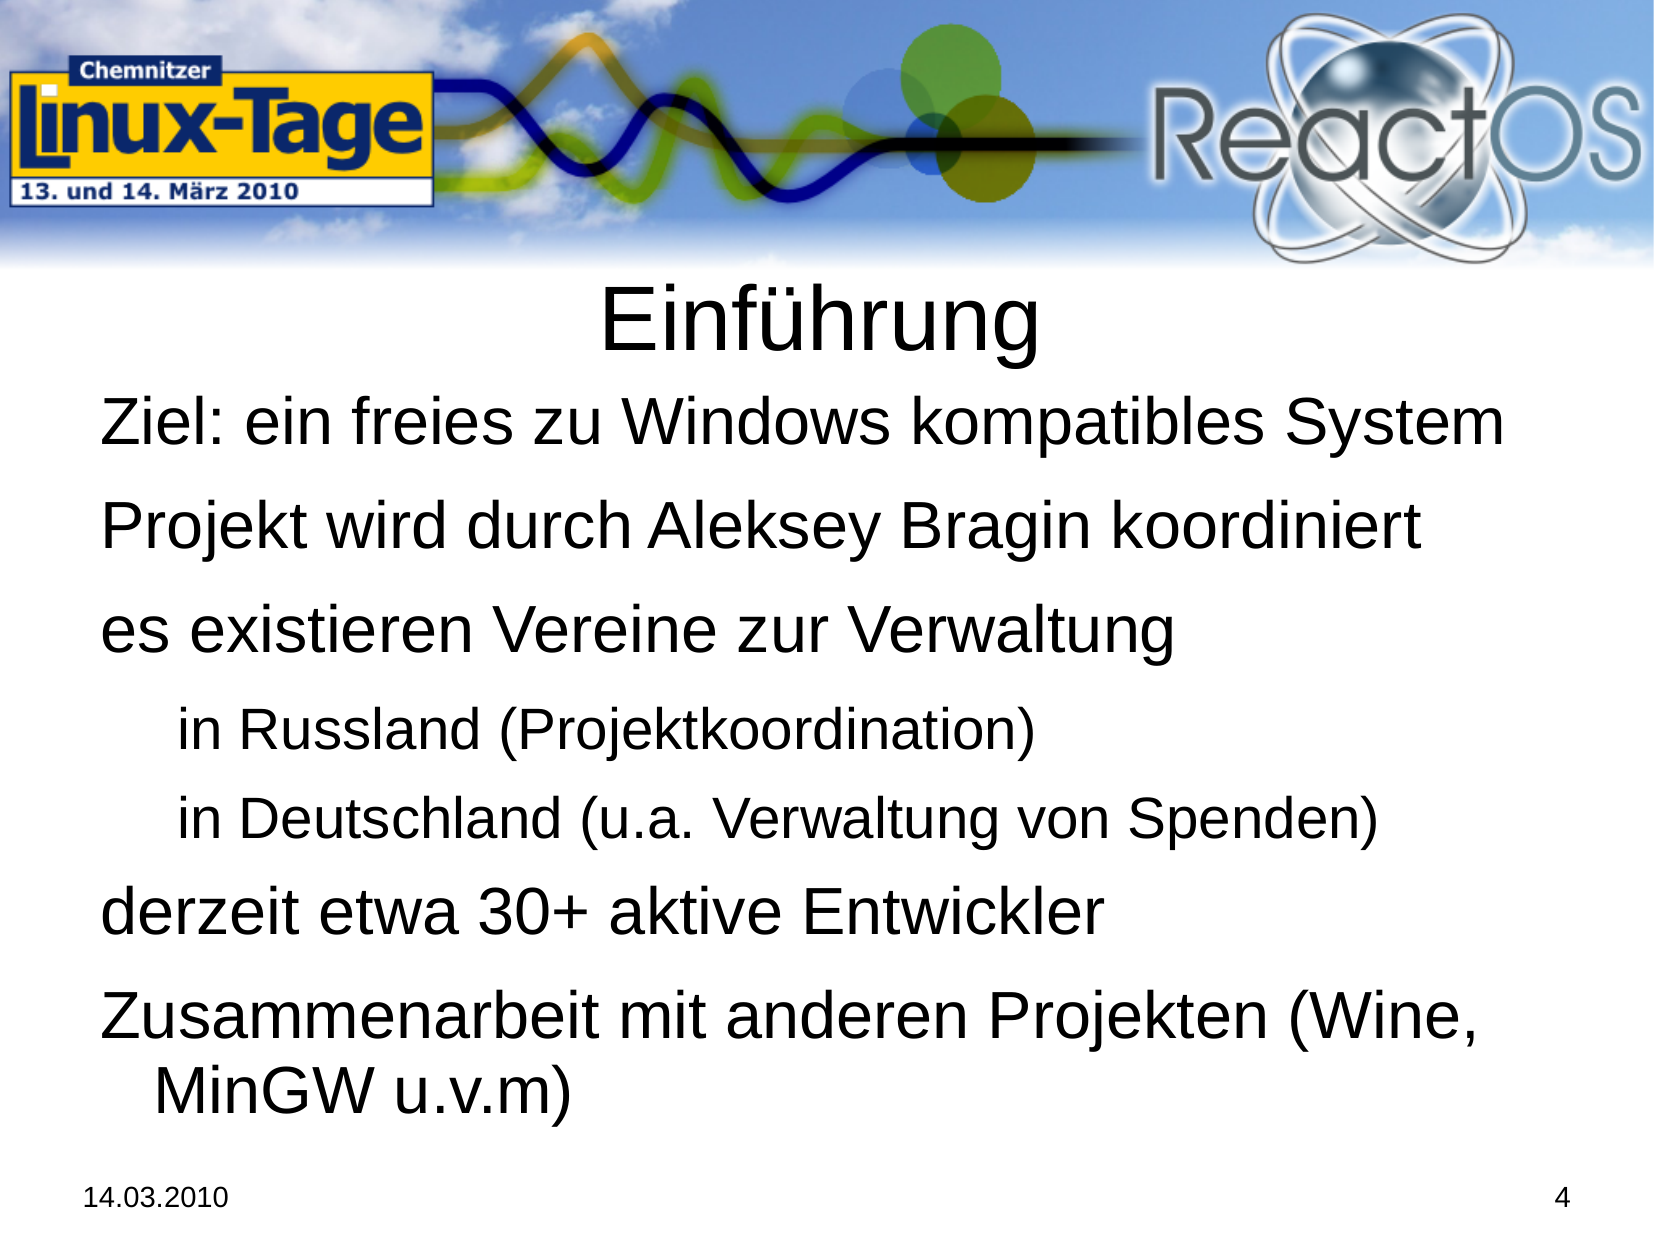

# Einführung
Ziel: ein freies zu Windows kompatibles System
Projekt wird durch Aleksey Bragin koordiniert
es existieren Vereine zur Verwaltung
in Russland (Projektkoordination)
in Deutschland (u.a. Verwaltung von Spenden)
derzeit etwa 30+ aktive Entwickler
Zusammenarbeit mit anderen Projekten (Wine, MinGW u.v.m)
14.03.2010
4